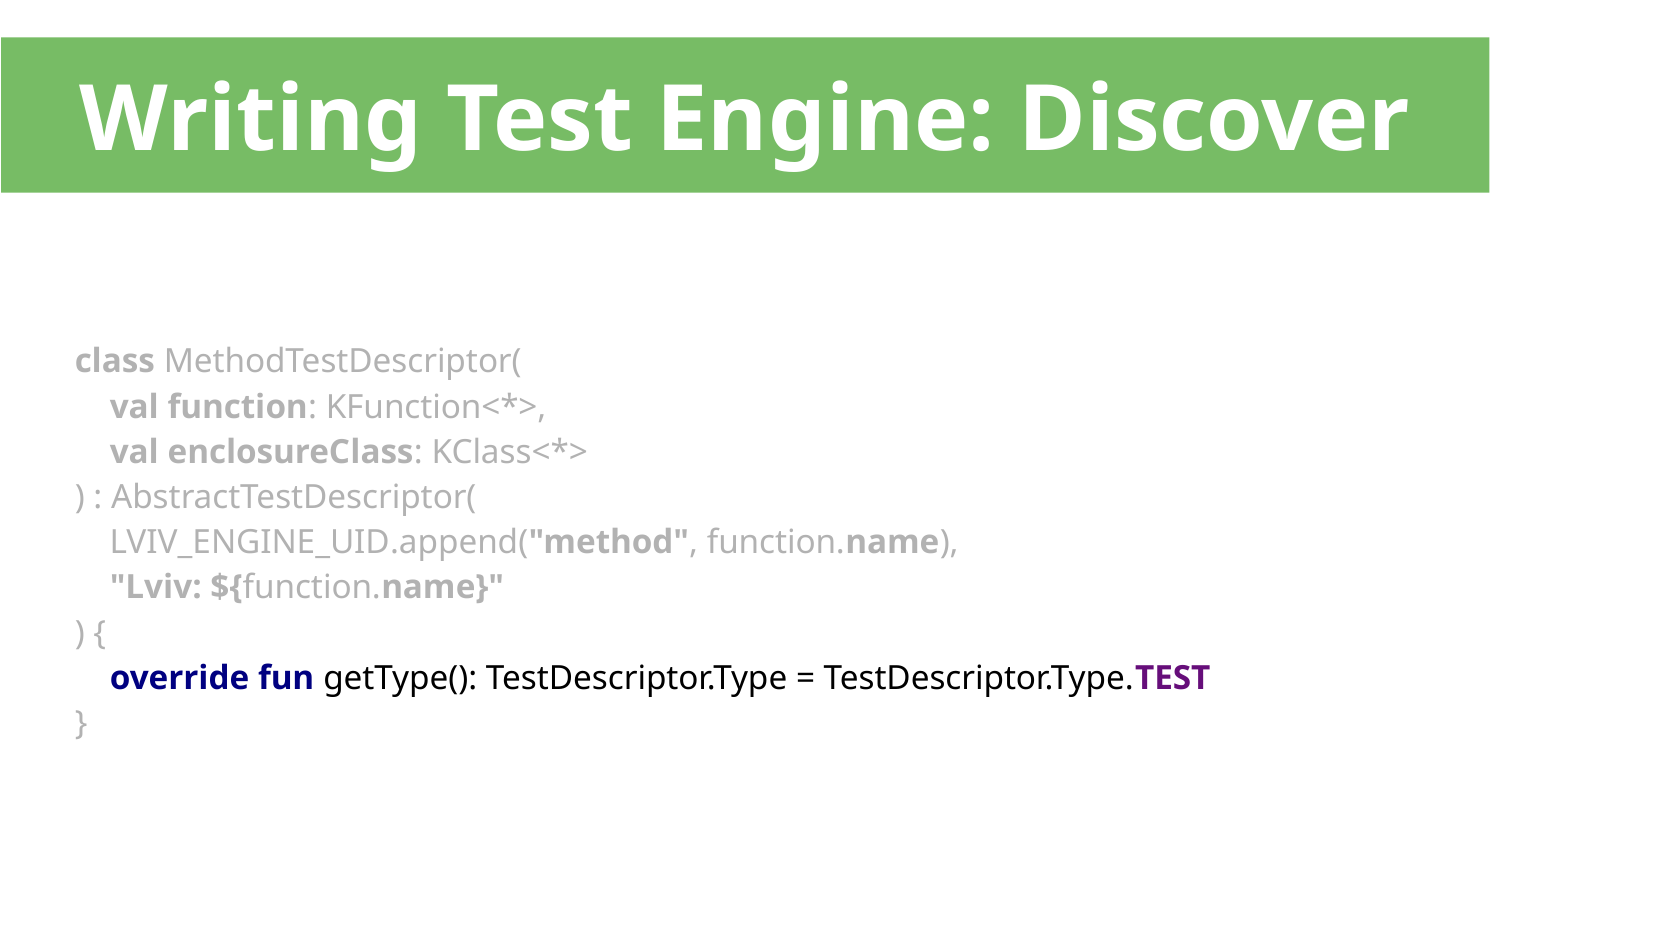

# Writing Test Engine: Discover
class MethodTestDescriptor(
 val function: KFunction<*>,
 val enclosureClass: KClass<*>
) : AbstractTestDescriptor(
 LVIV_ENGINE_UID.append("method", function.name),
 "Lviv: ${function.name}"
) {
 override fun getType(): TestDescriptor.Type = TestDescriptor.Type.TEST
}